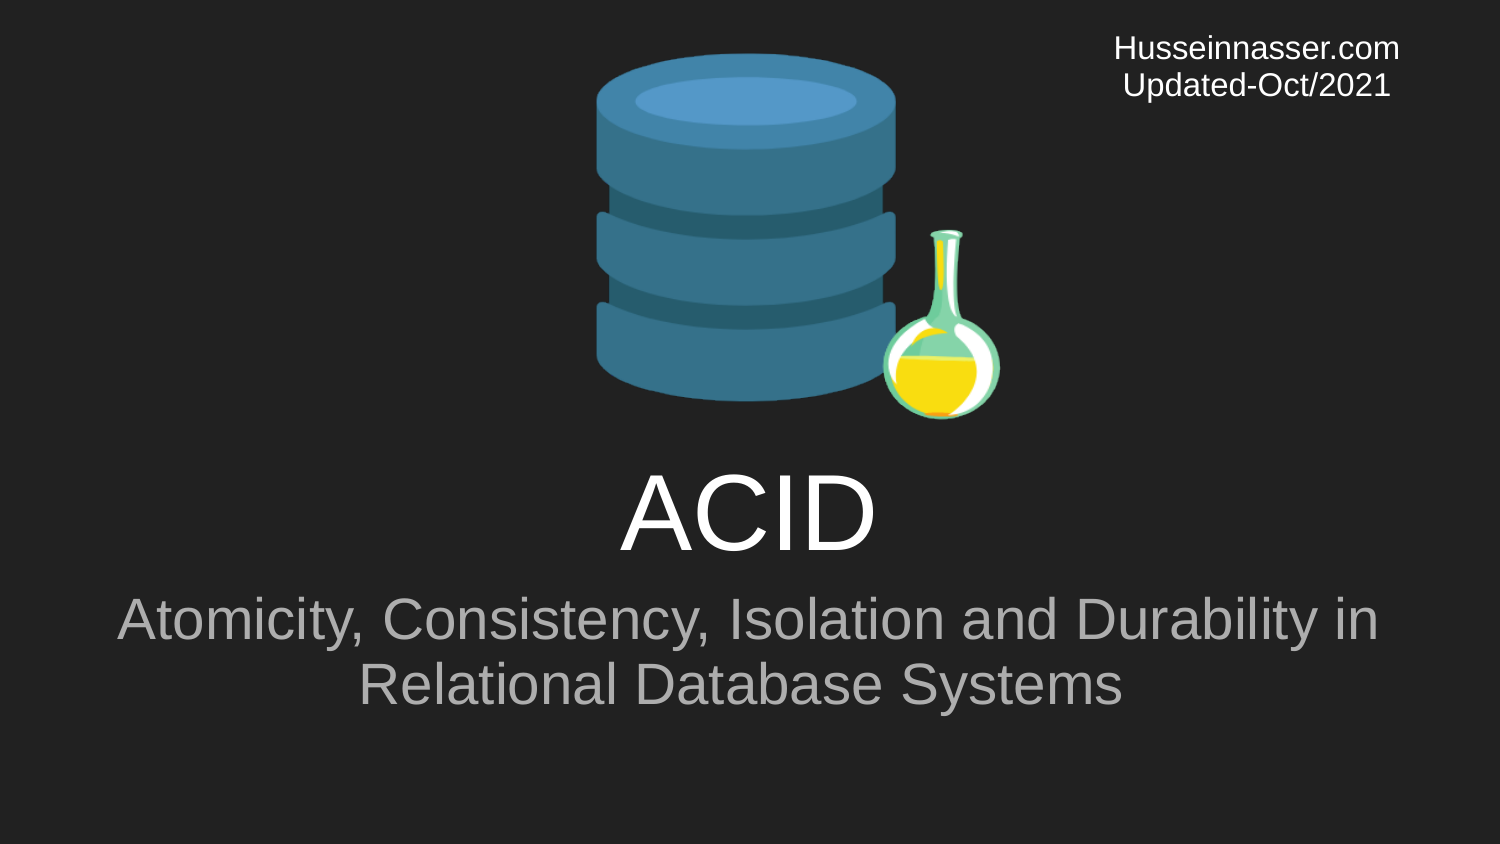

Husseinnasser.com
Updated-Oct/2021
# ACID
Atomicity, Consistency, Isolation and Durability in
Relational Database Systems